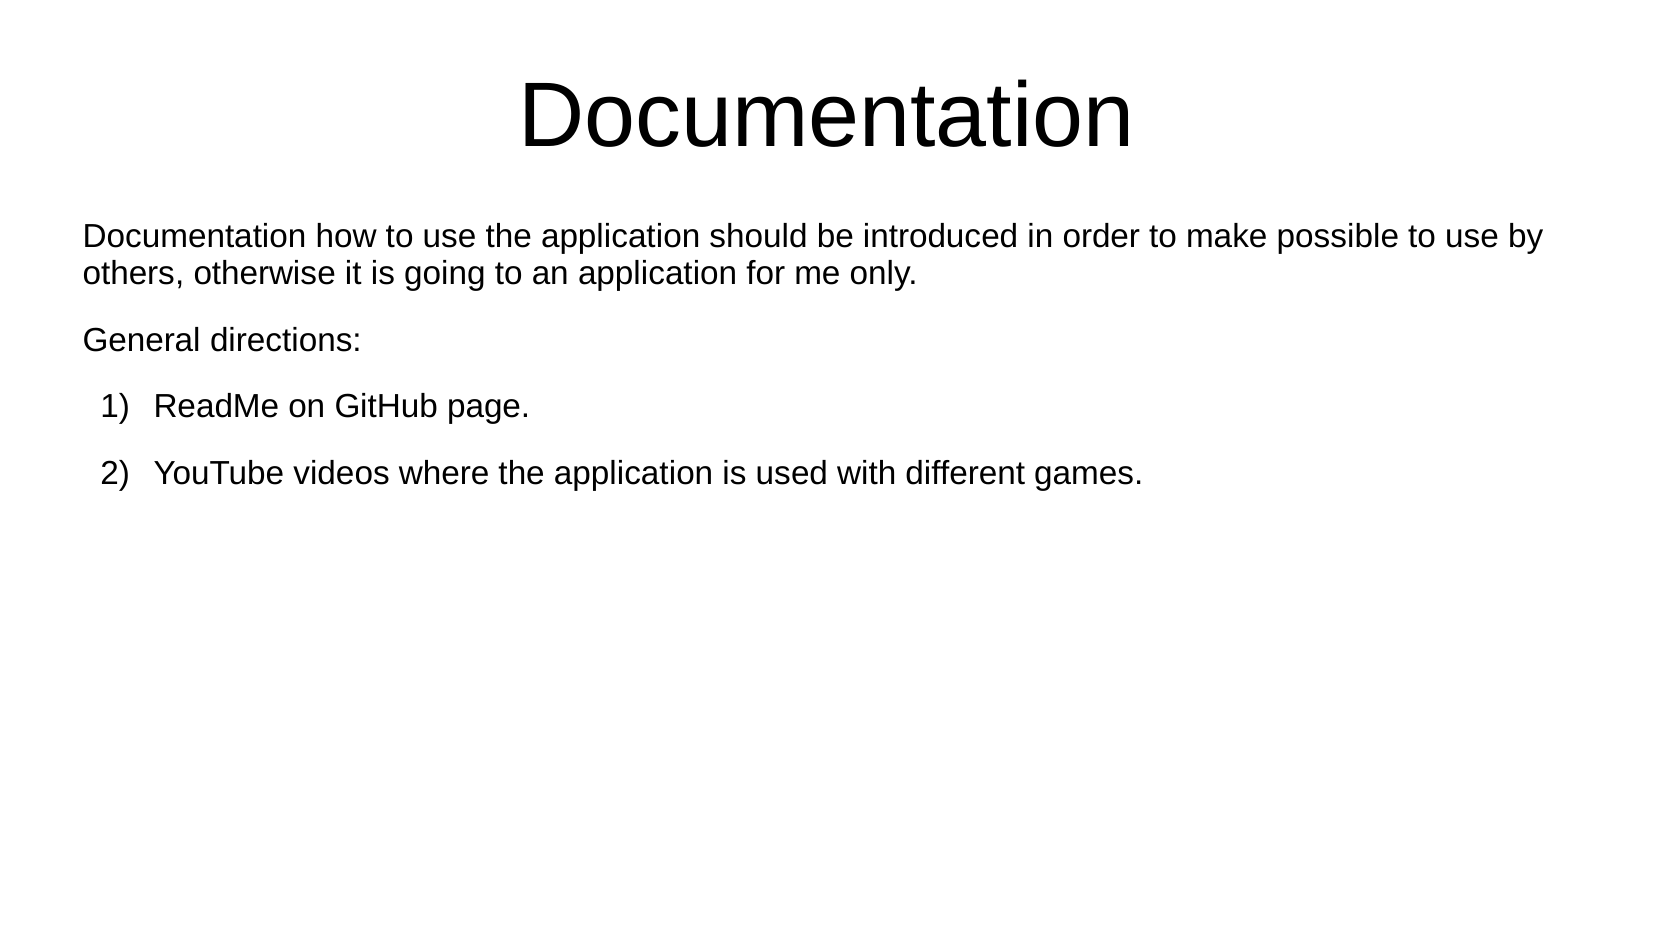

# Documentation
Documentation how to use the application should be introduced in order to make possible to use by others, otherwise it is going to an application for me only.
General directions:
ReadMe on GitHub page.
YouTube videos where the application is used with different games.